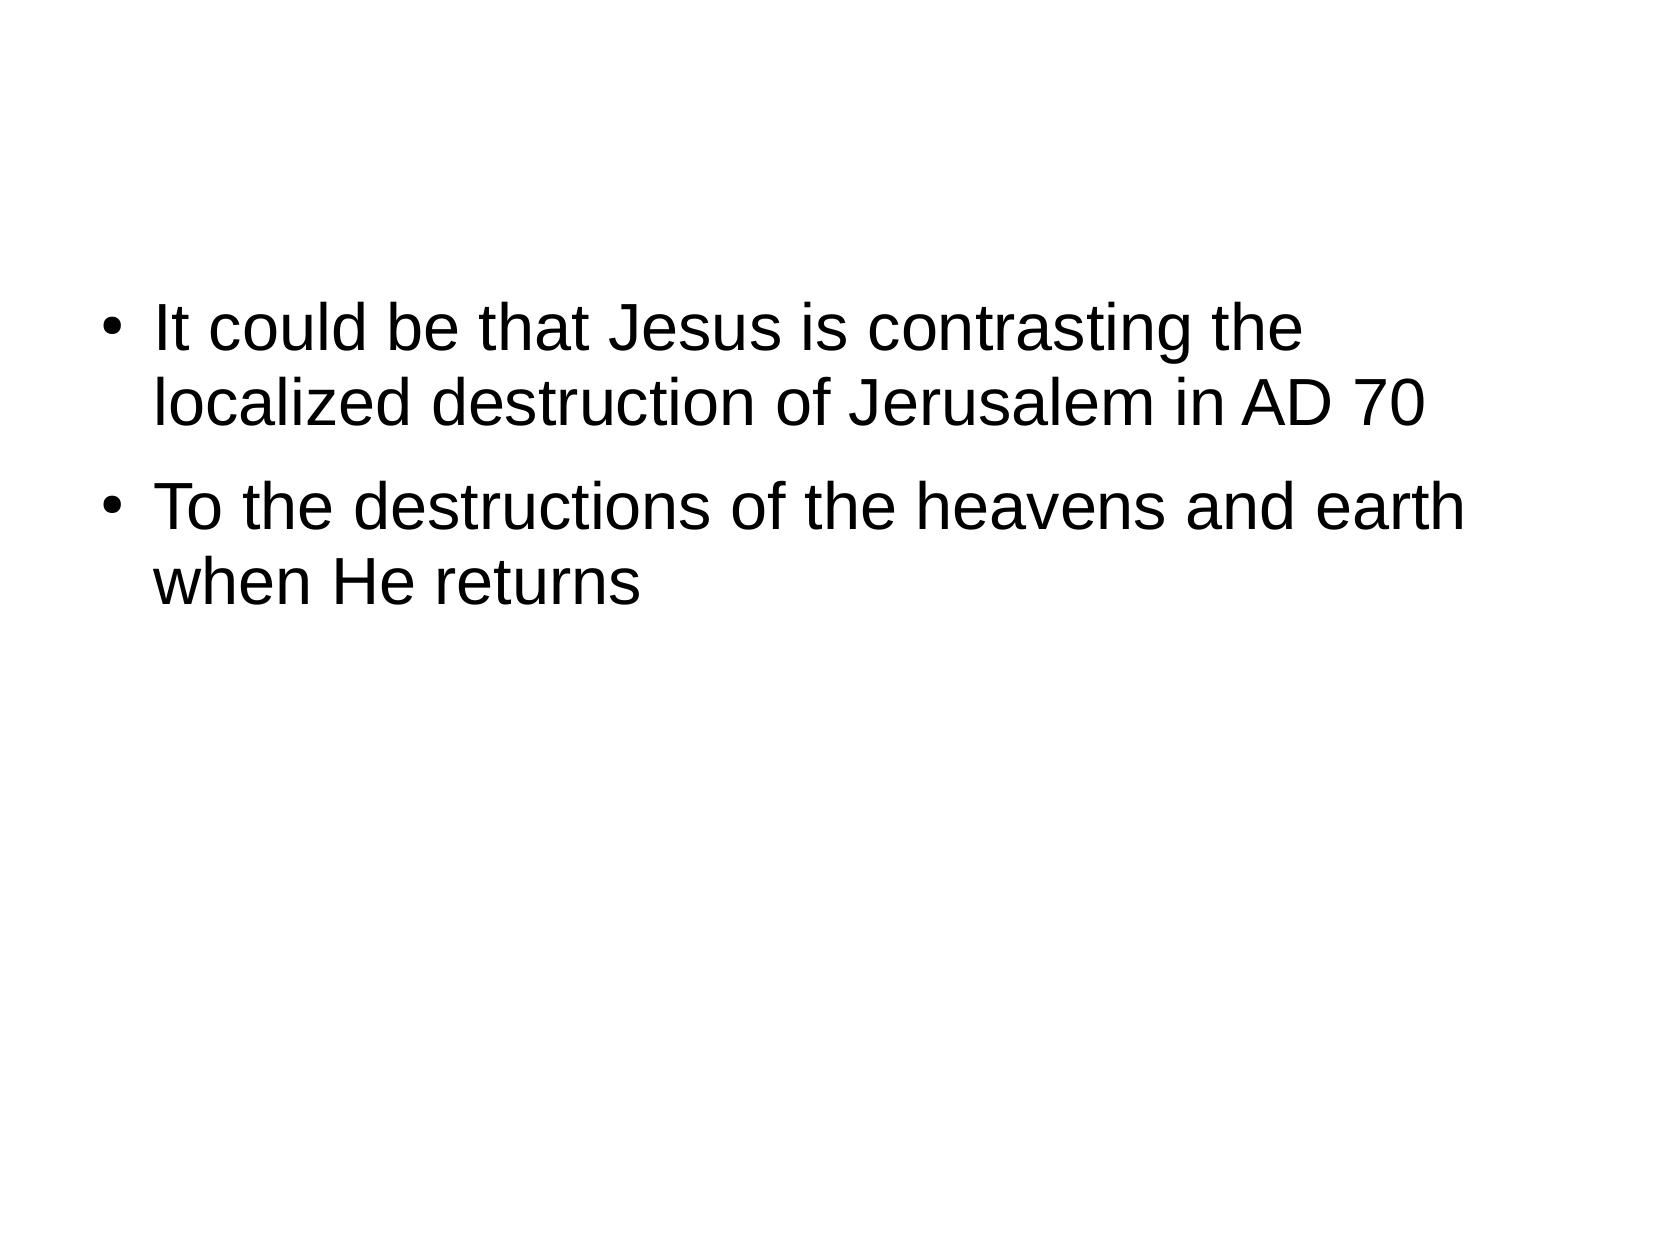

#
It could be that Jesus is contrasting the localized destruction of Jerusalem in AD 70
To the destructions of the heavens and earth when He returns